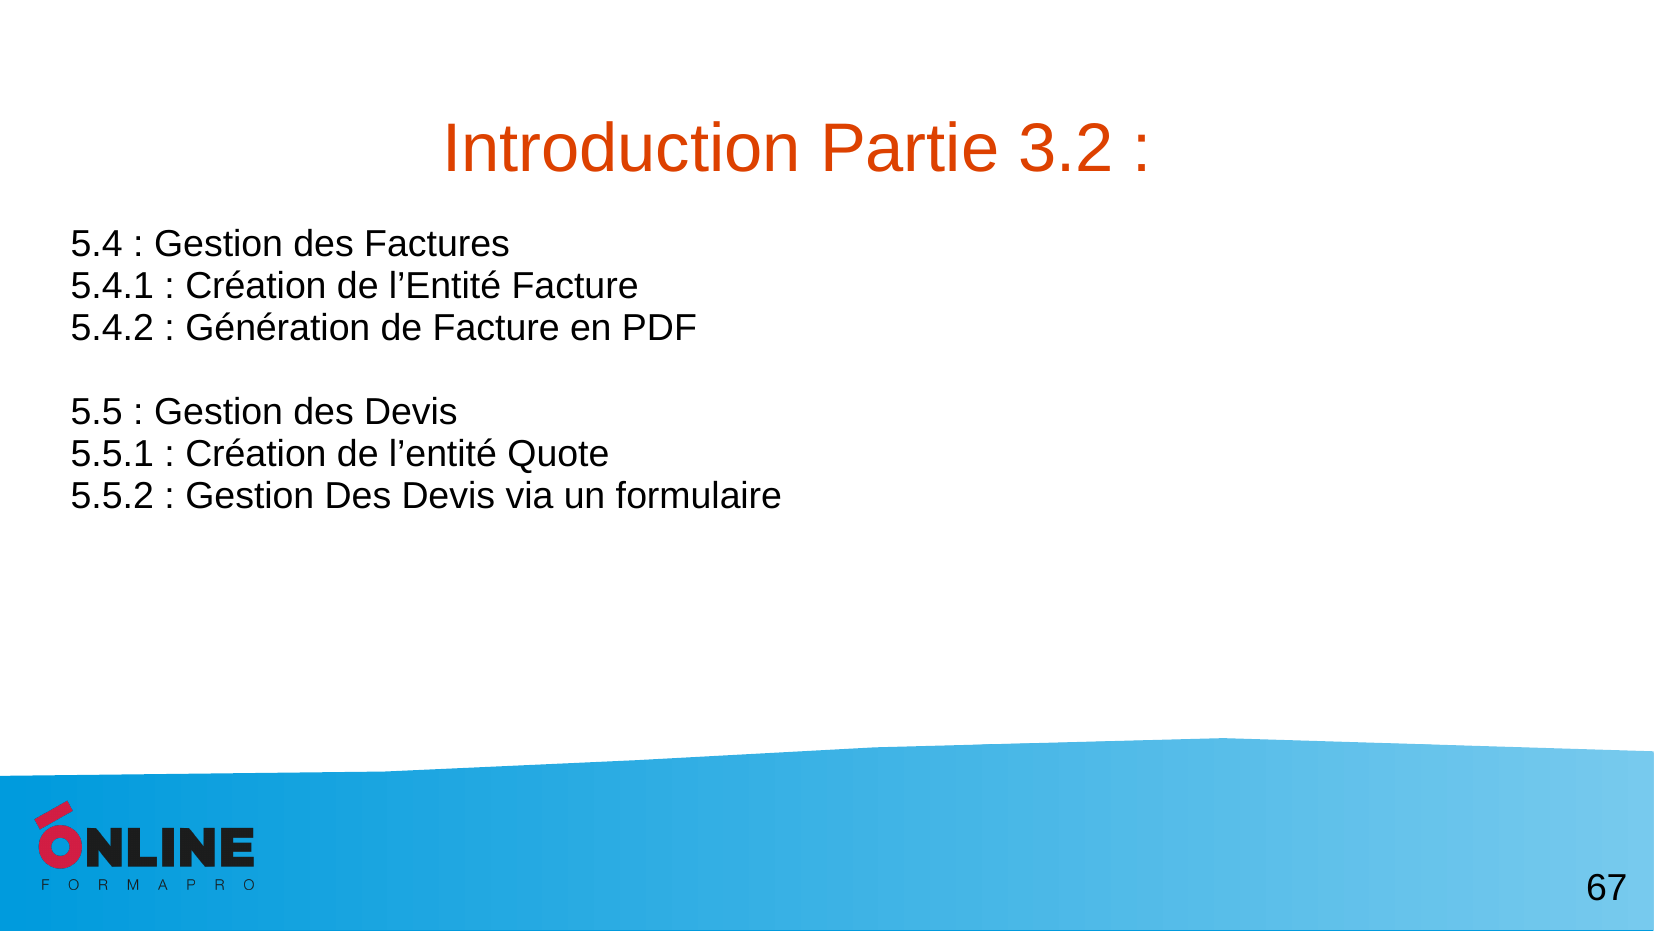

# Introduction Partie 3.2 :
5.4 : Gestion des Factures
5.4.1 : Création de l’Entité Facture
5.4.2 : Génération de Facture en PDF
5.5 : Gestion des Devis
5.5.1 : Création de l’entité Quote
5.5.2 : Gestion Des Devis via un formulaire